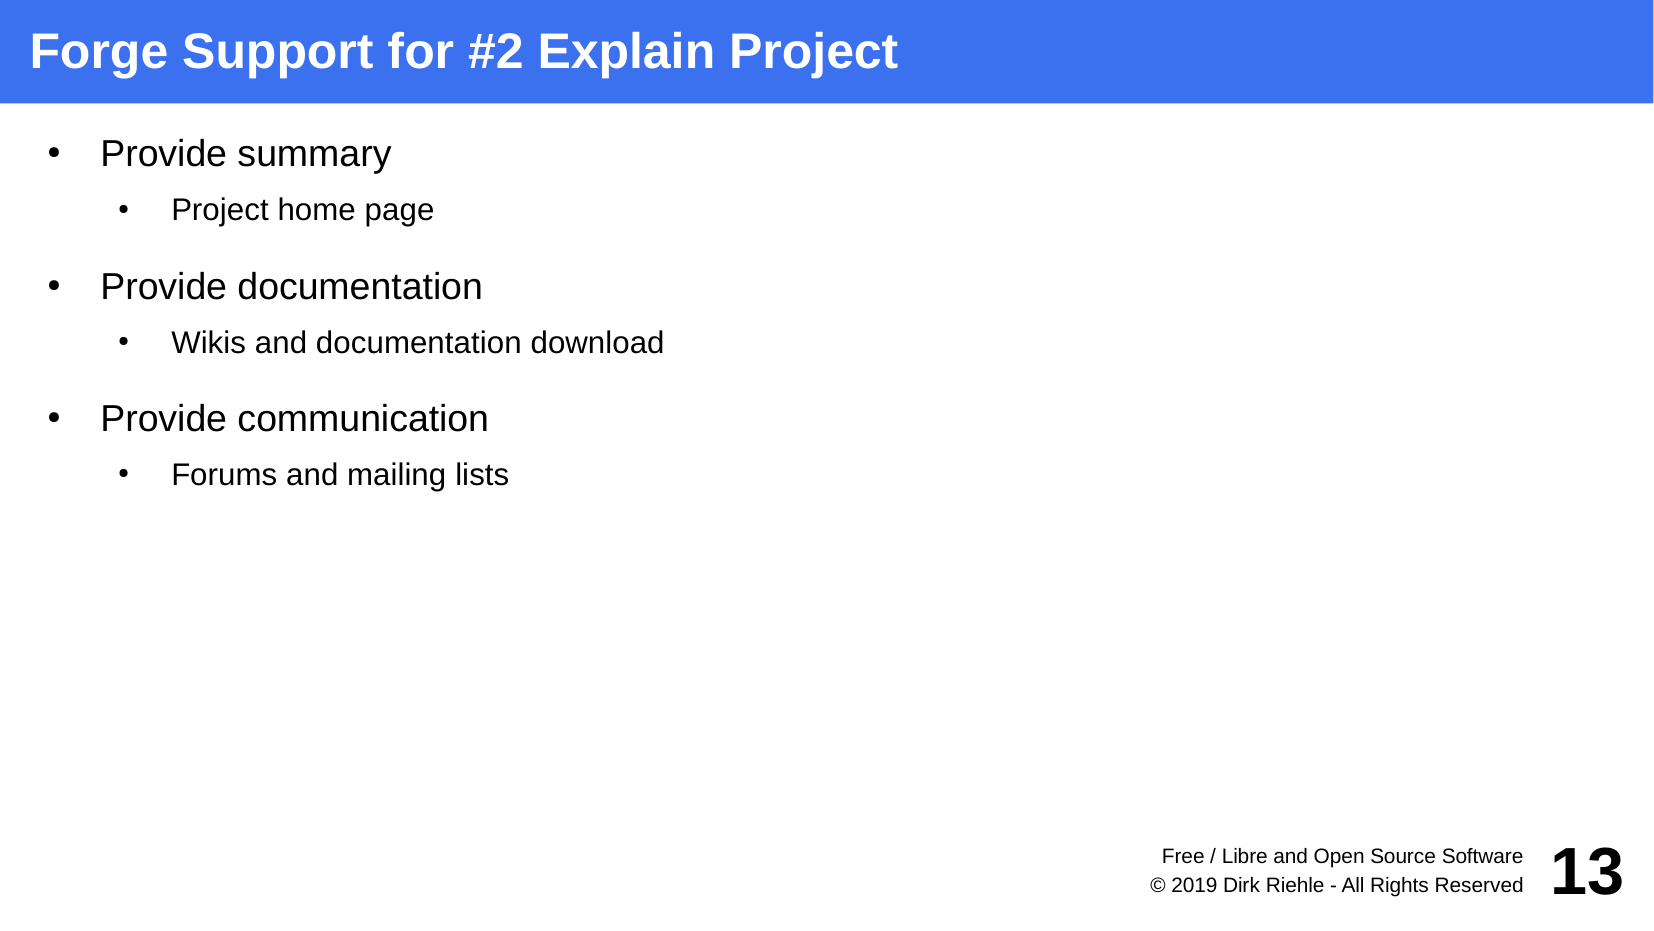

# Forge Support for #2 Explain Project
Provide summary
Project home page
Provide documentation
Wikis and documentation download
Provide communication
Forums and mailing lists
Free / Libre and Open Source Software
13
© 2019 Dirk Riehle - All Rights Reserved